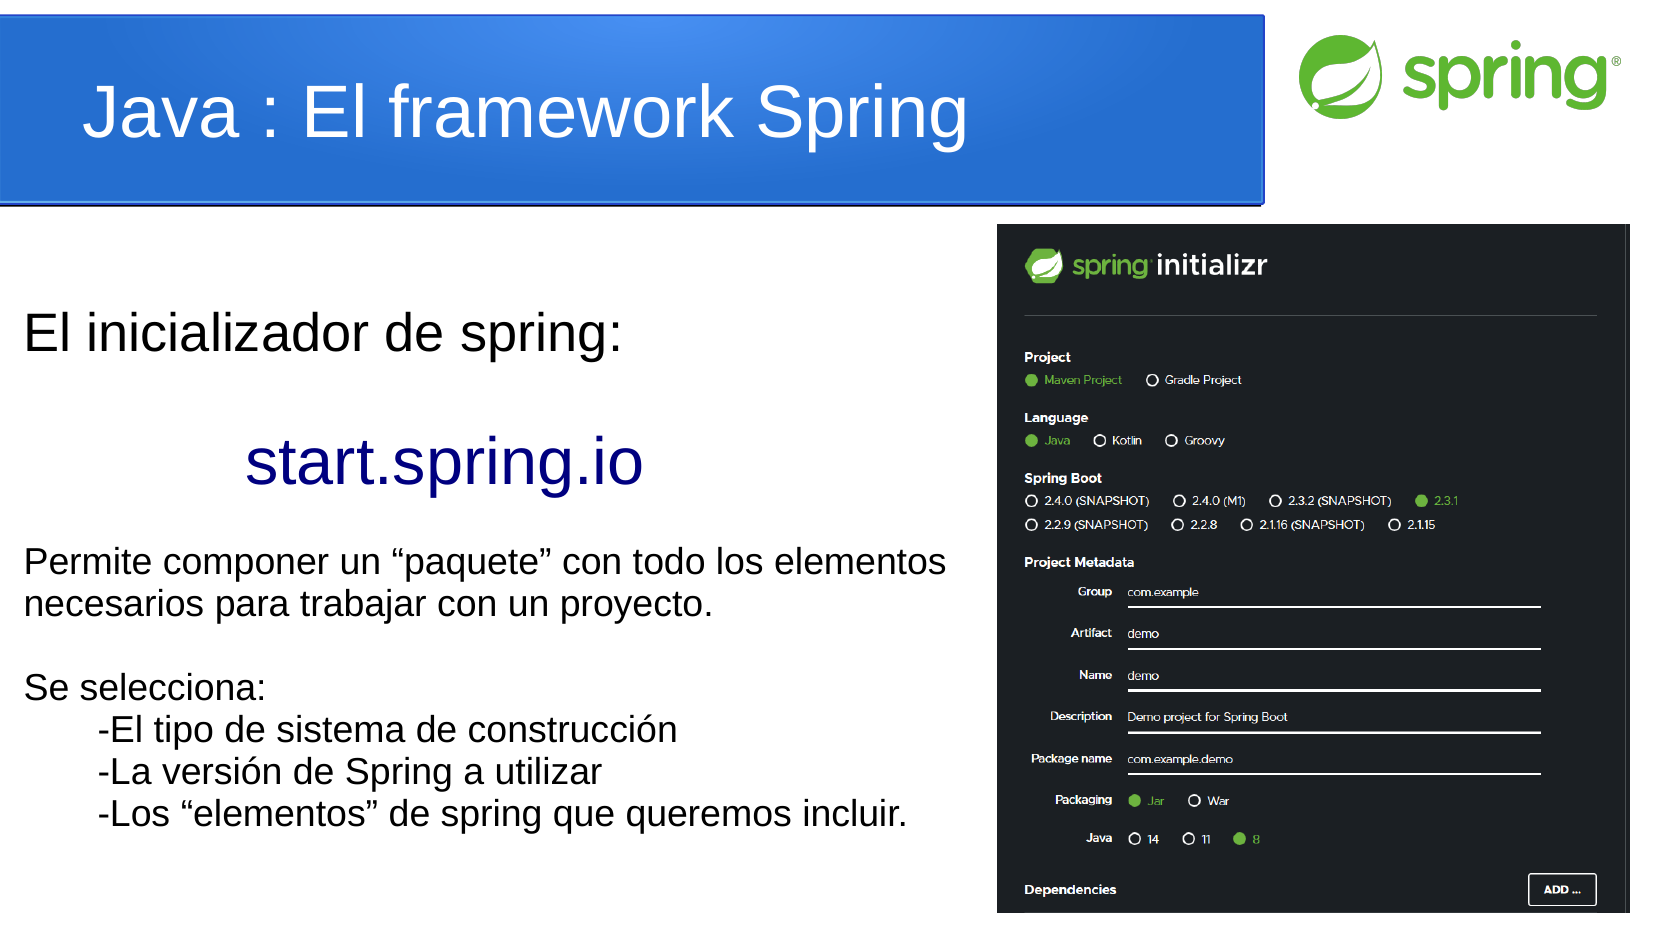

# Java : El framework Spring
El inicializador de spring:
			start.spring.io
Permite componer un “paquete” con todo los elementos necesarios para trabajar con un proyecto.
Se selecciona:
	-El tipo de sistema de construcción
	-La versión de Spring a utilizar
	-Los “elementos” de spring que queremos incluir.